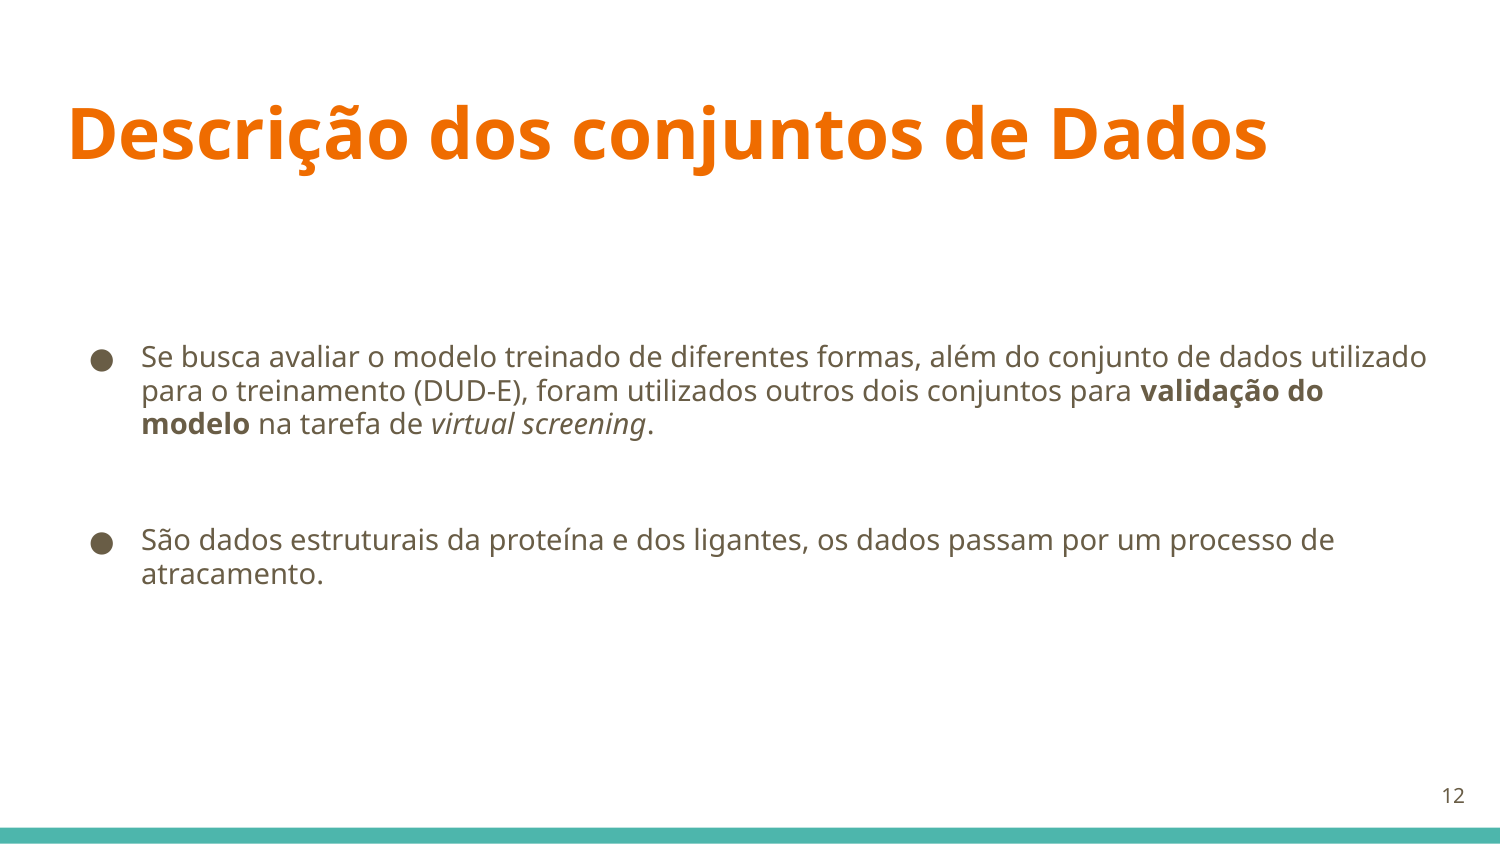

# Descrição dos conjuntos de Dados
Se busca avaliar o modelo treinado de diferentes formas, além do conjunto de dados utilizado para o treinamento (DUD-E), foram utilizados outros dois conjuntos para validação do modelo na tarefa de virtual screening.
São dados estruturais da proteína e dos ligantes, os dados passam por um processo de atracamento.